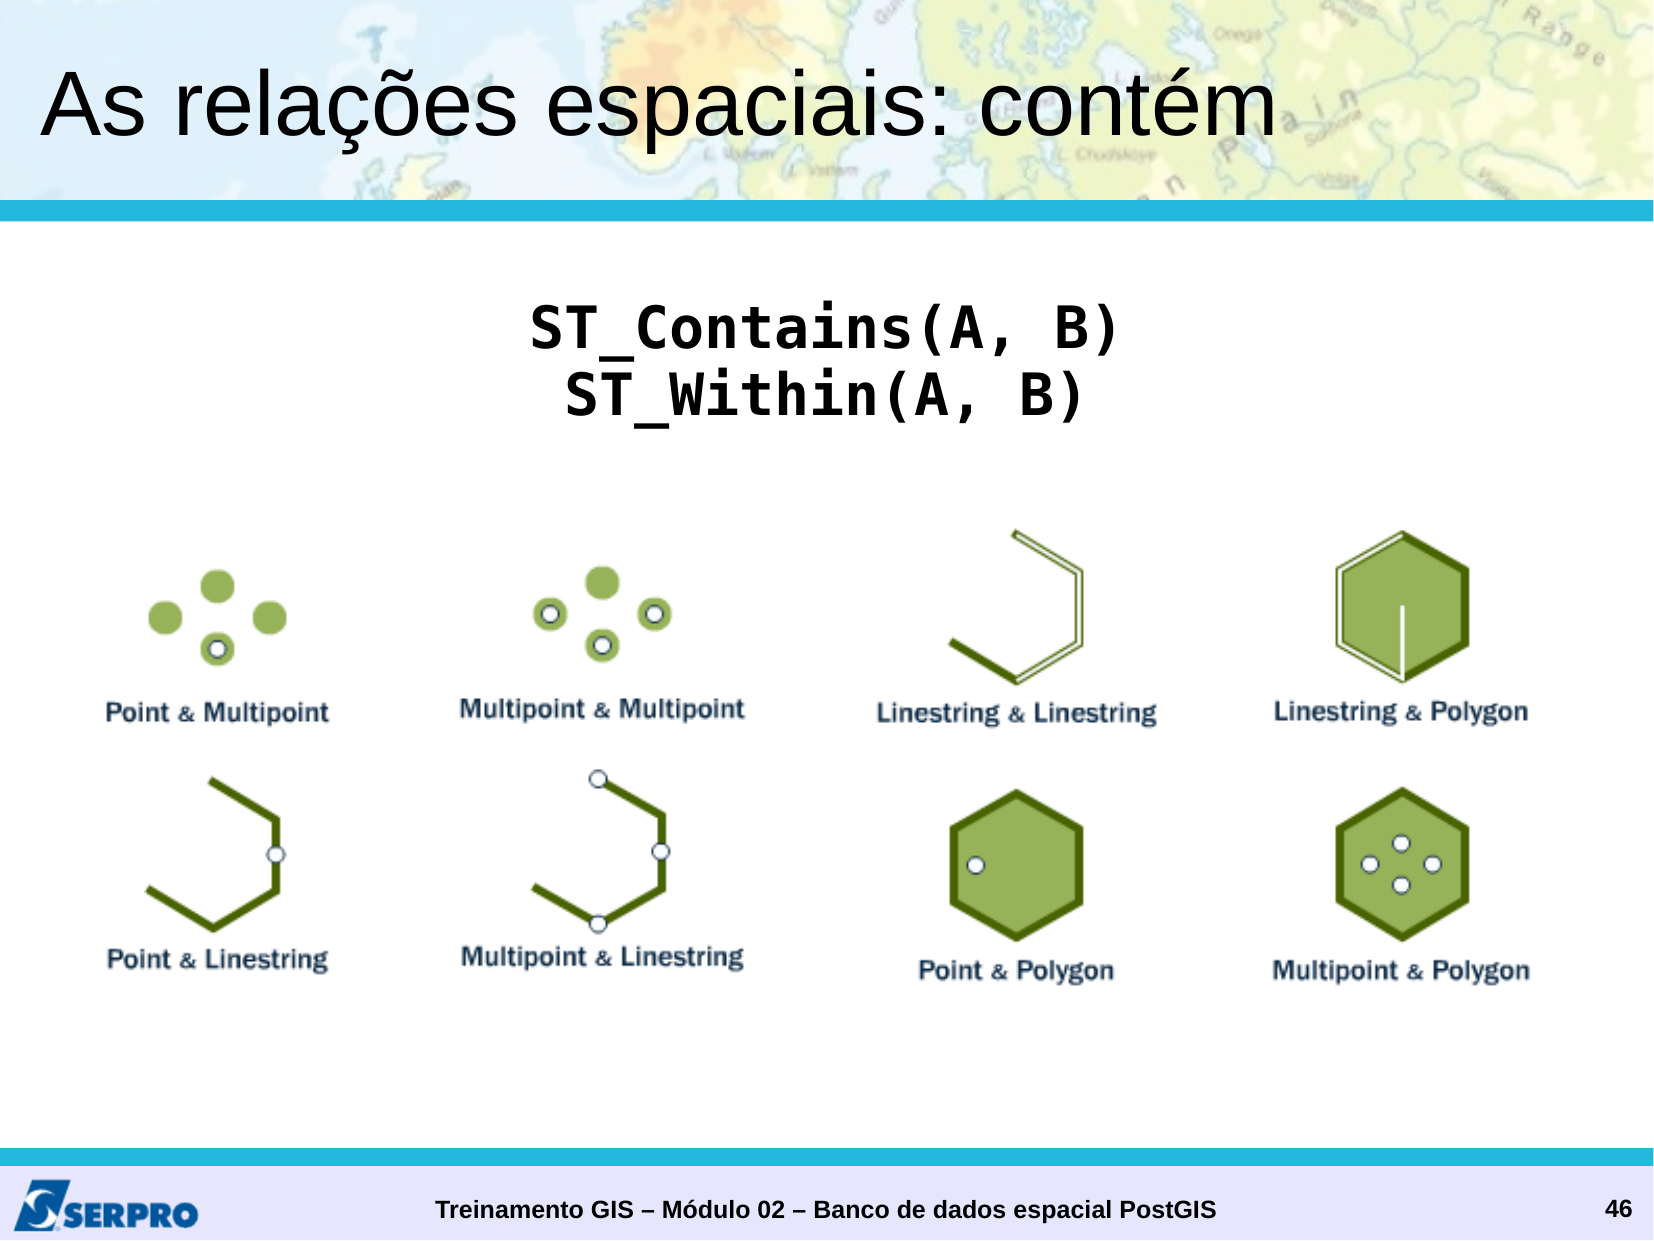

# As relações espaciais: contém
ST_Contains(A, B)
ST_Within(A, B)
46
Treinamento GIS – Módulo 02 – Banco de dados espacial PostGIS